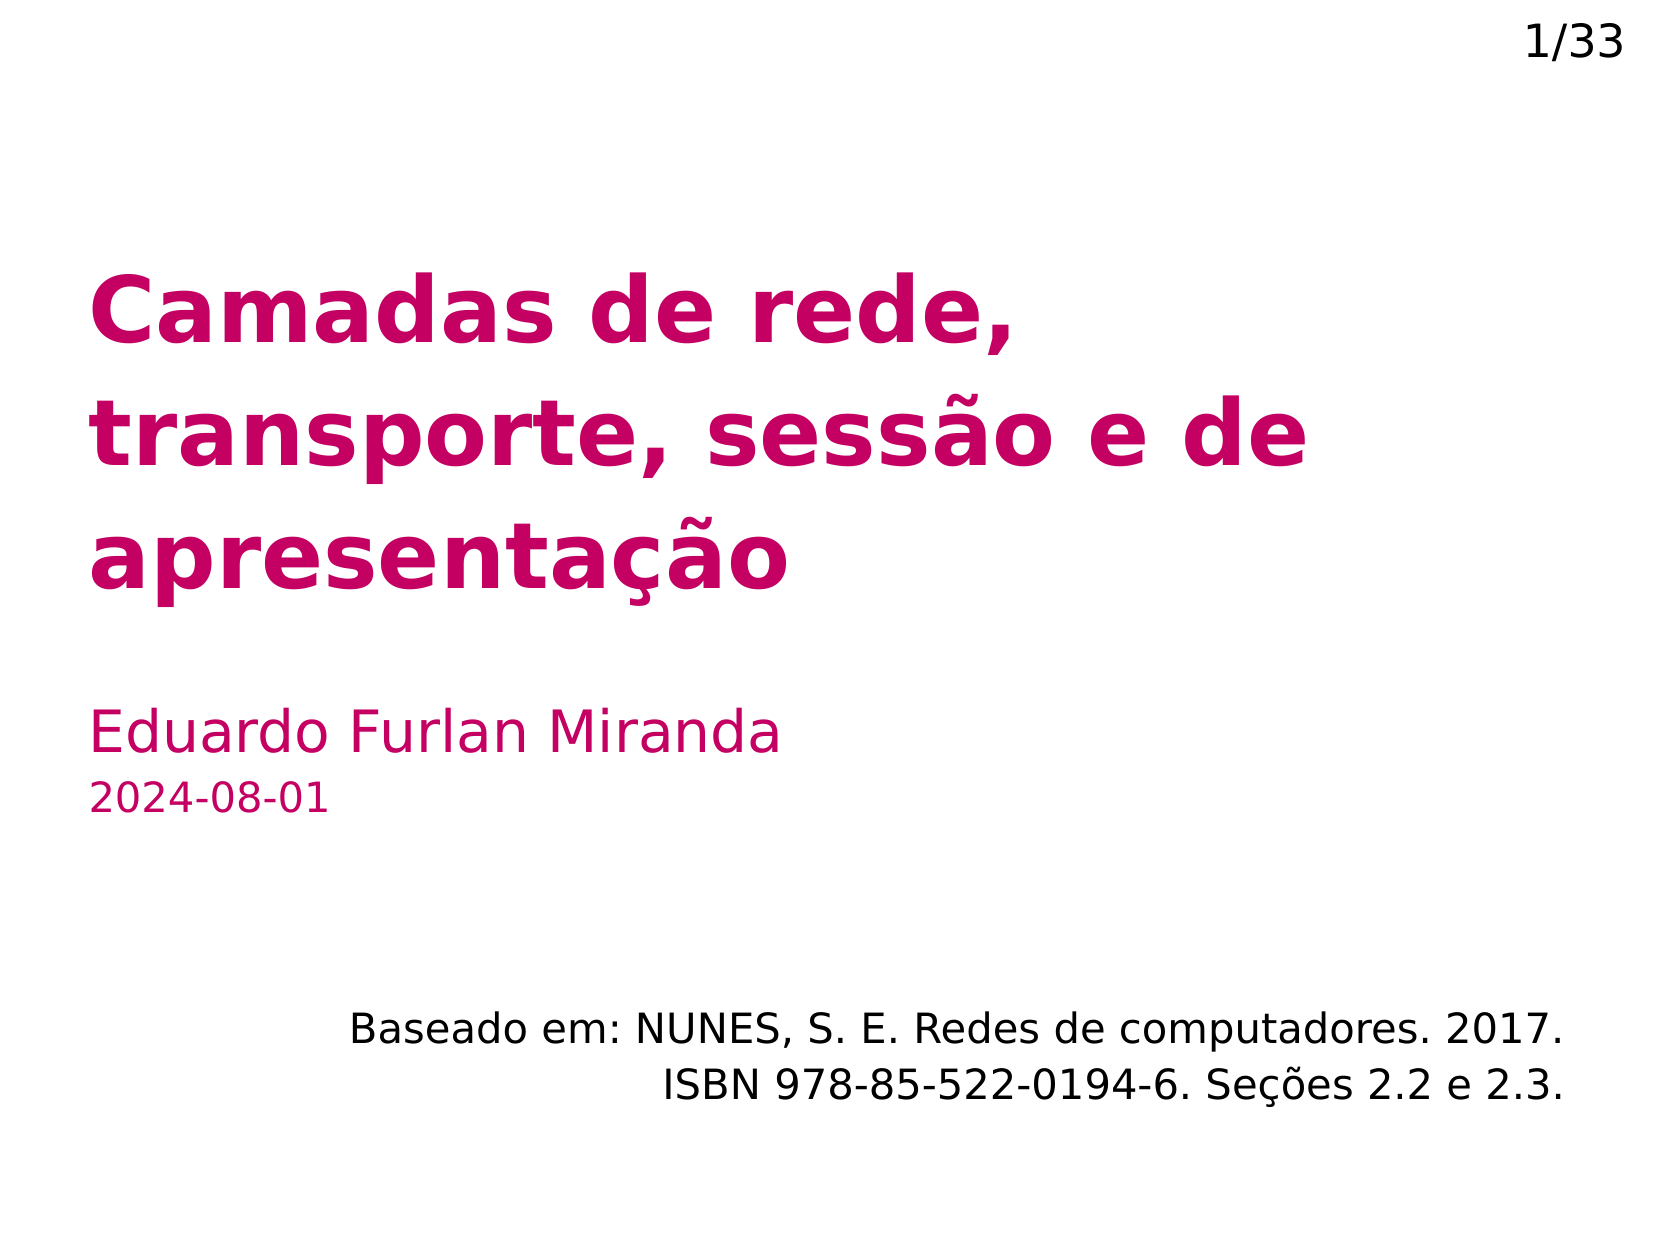

1
# Camadas de rede, transporte, sessão e de apresentação Eduardo Furlan Miranda 2024-08-01
Baseado em: NUNES, S. E. Redes de computadores. 2017. ISBN 978-85-522-0194-6. Seções 2.2 e 2.3.